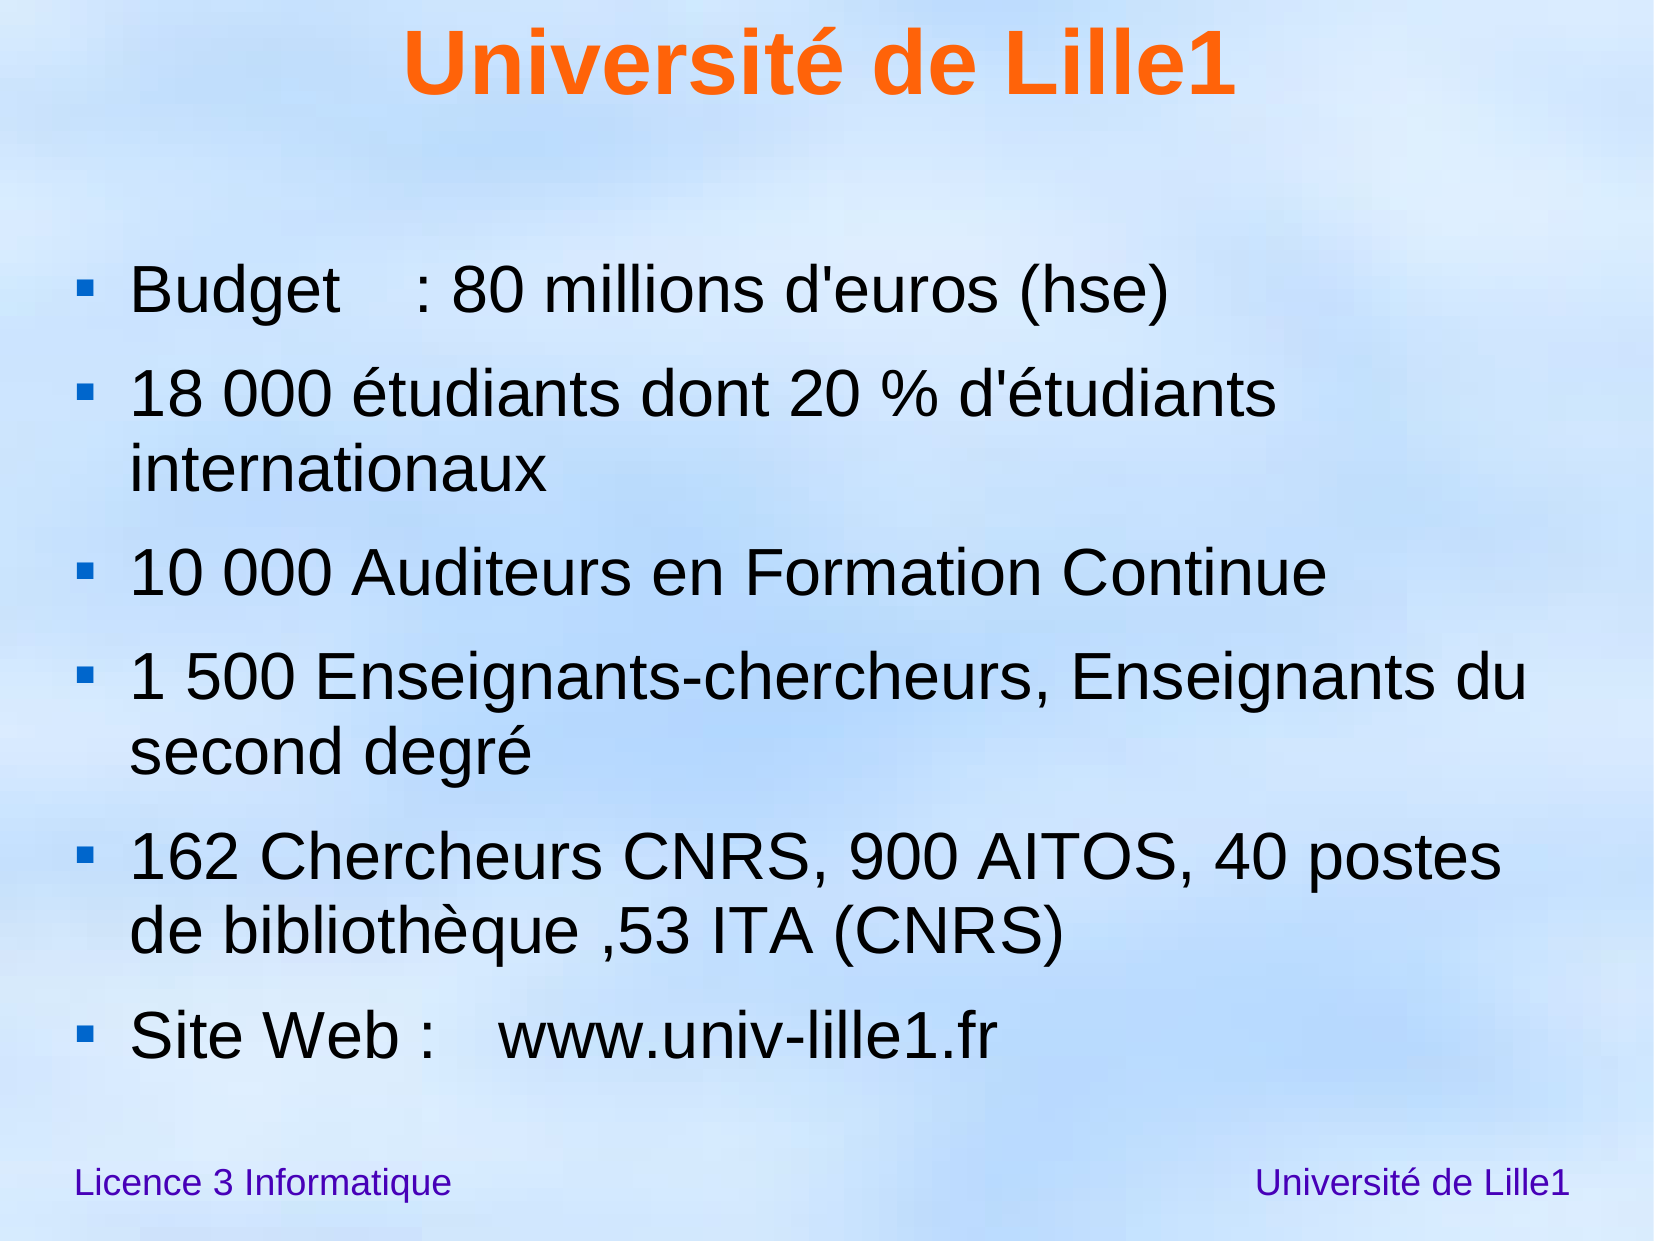

# Université de Lille1
Budget : 80 millions d'euros (hse)
18 000 étudiants dont 20 % d'étudiants internationaux
10 000 Auditeurs en Formation Continue
1 500 Enseignants-chercheurs, Enseignants du second degré
162 Chercheurs CNRS, 900 AITOS, 40 postes de bibliothèque ,53 ITA (CNRS)
Site Web : 	www.univ-lille1.fr
Licence 3 Informatique 							 				Université de Lille1